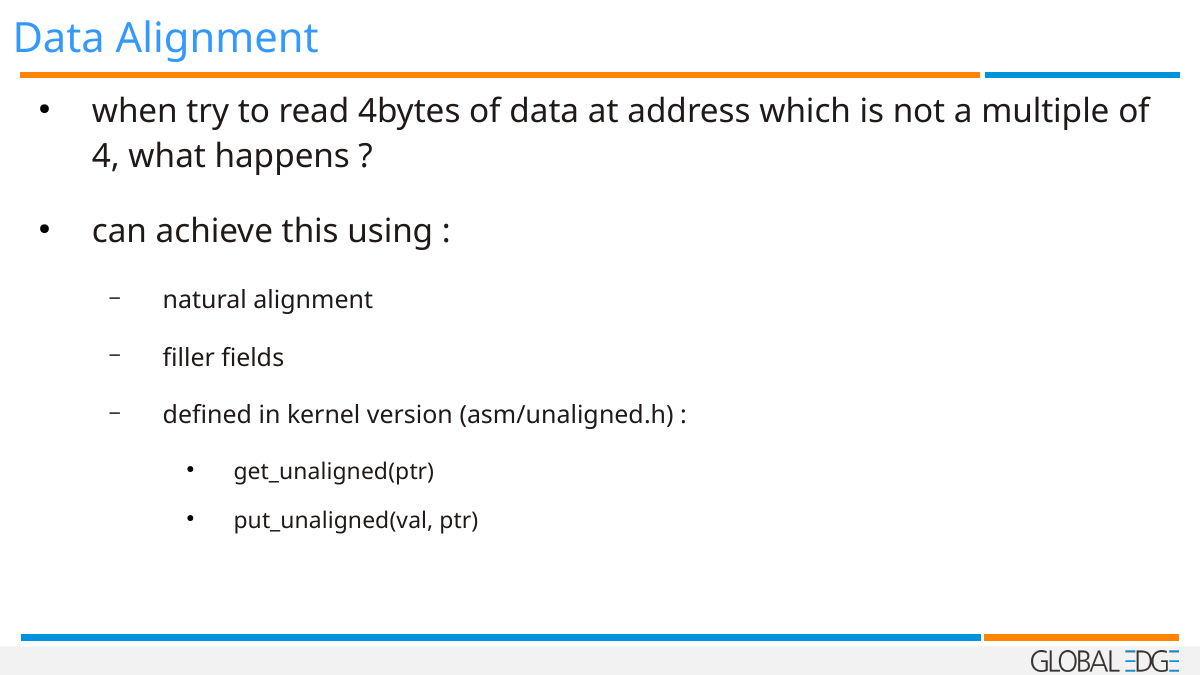

# Data Alignment
when try to read 4bytes of data at address which is not a multiple of 4, what happens ?
can achieve this using :
natural alignment
filler fields
defined in kernel version (asm/unaligned.h) :
get_unaligned(ptr)
put_unaligned(val, ptr)